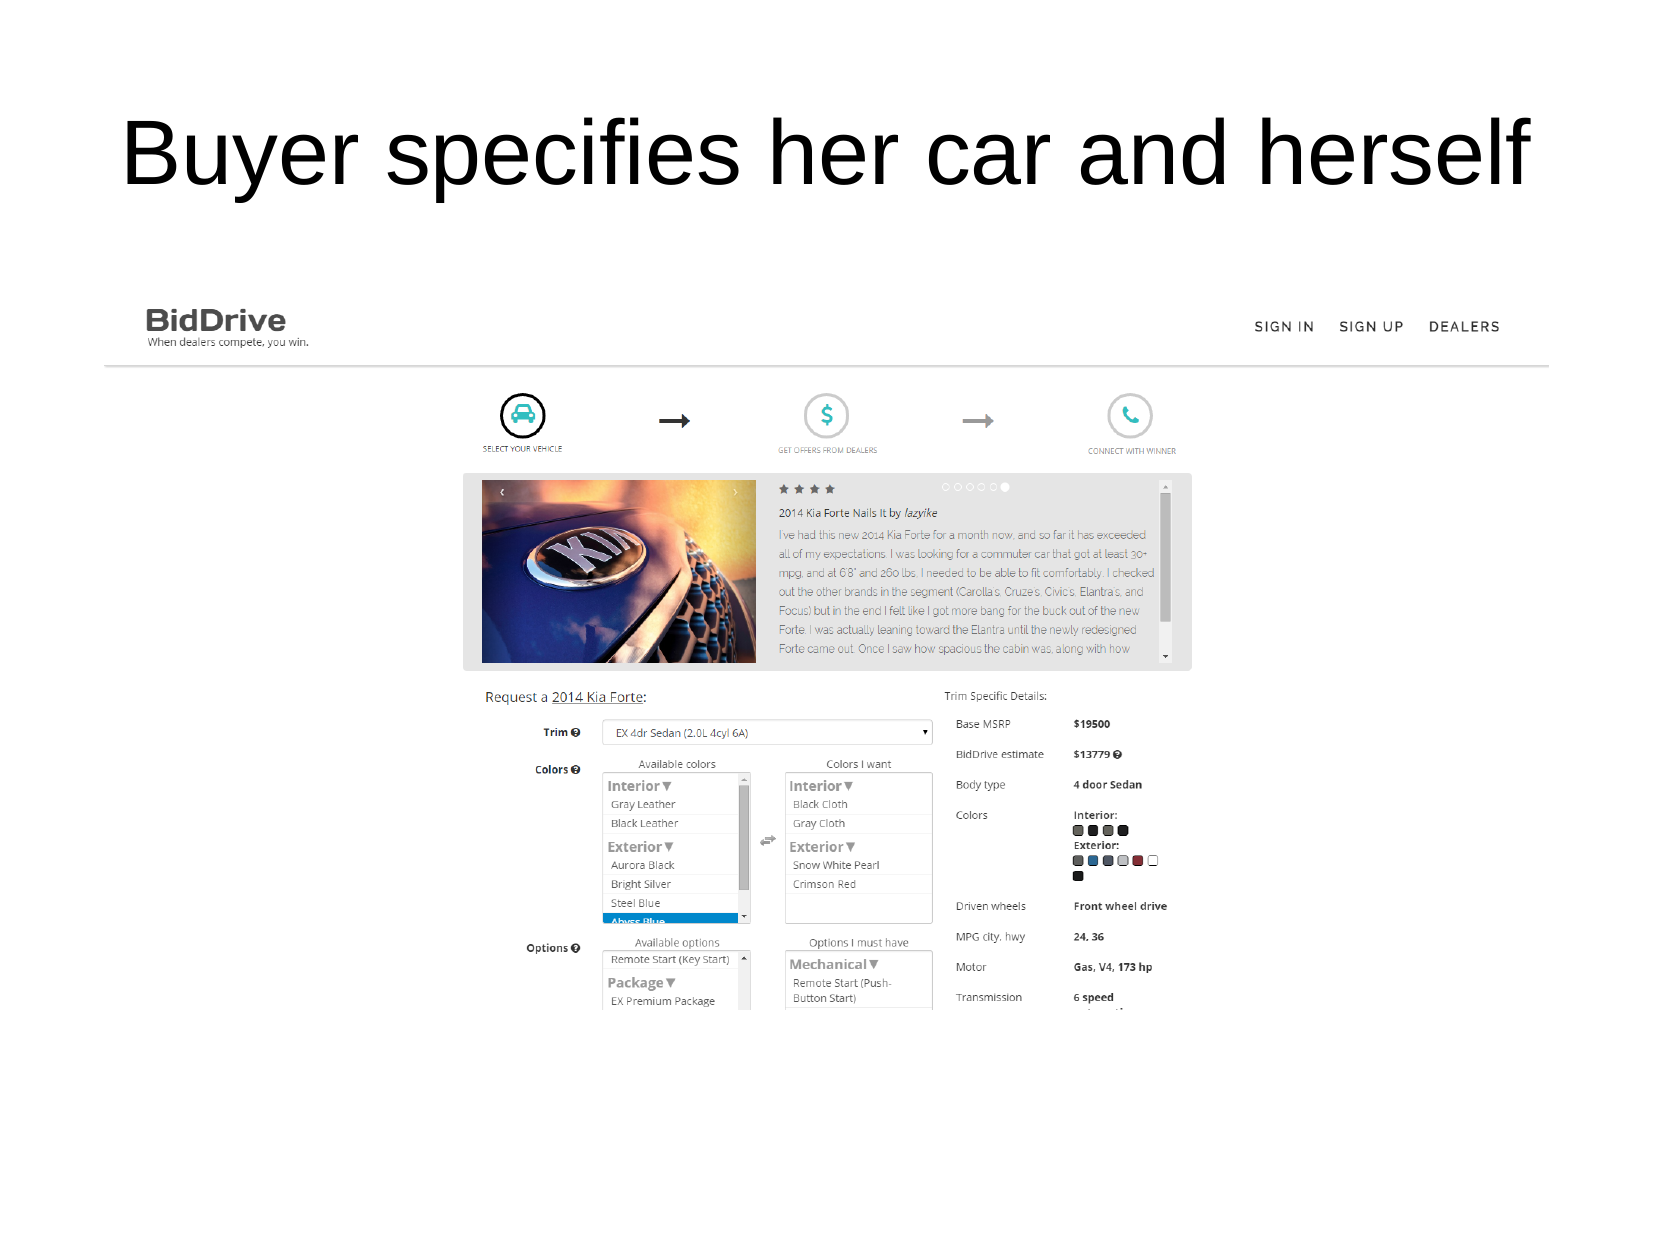

# Buyer specifies her car and herself